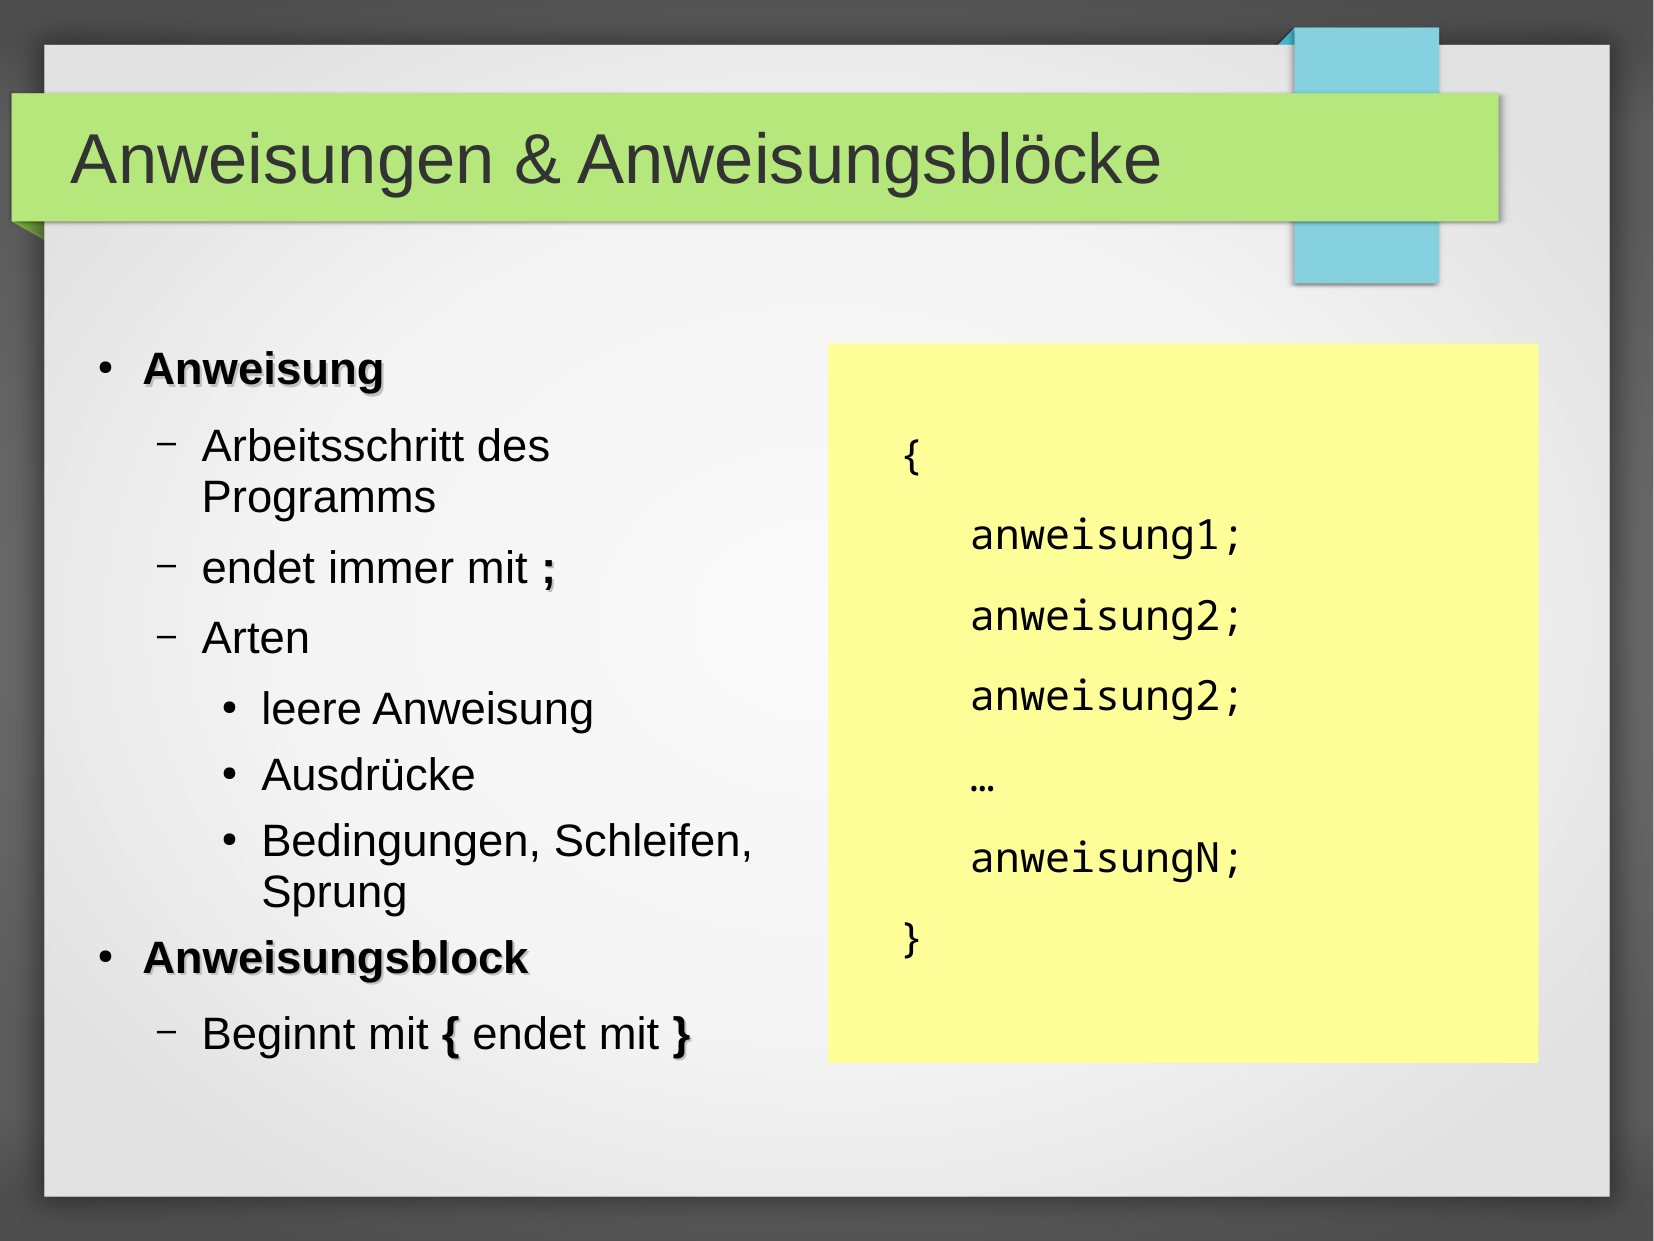

# Anweisungen & Anweisungsblöcke
Anweisung
Arbeitsschritt des Programms
endet immer mit ;
Arten
leere Anweisung
Ausdrücke
Bedingungen, Schleifen, Sprung
Anweisungsblock
Beginnt mit { endet mit }
{
anweisung1;
anweisung2;
anweisung2;
…
anweisungN;
}